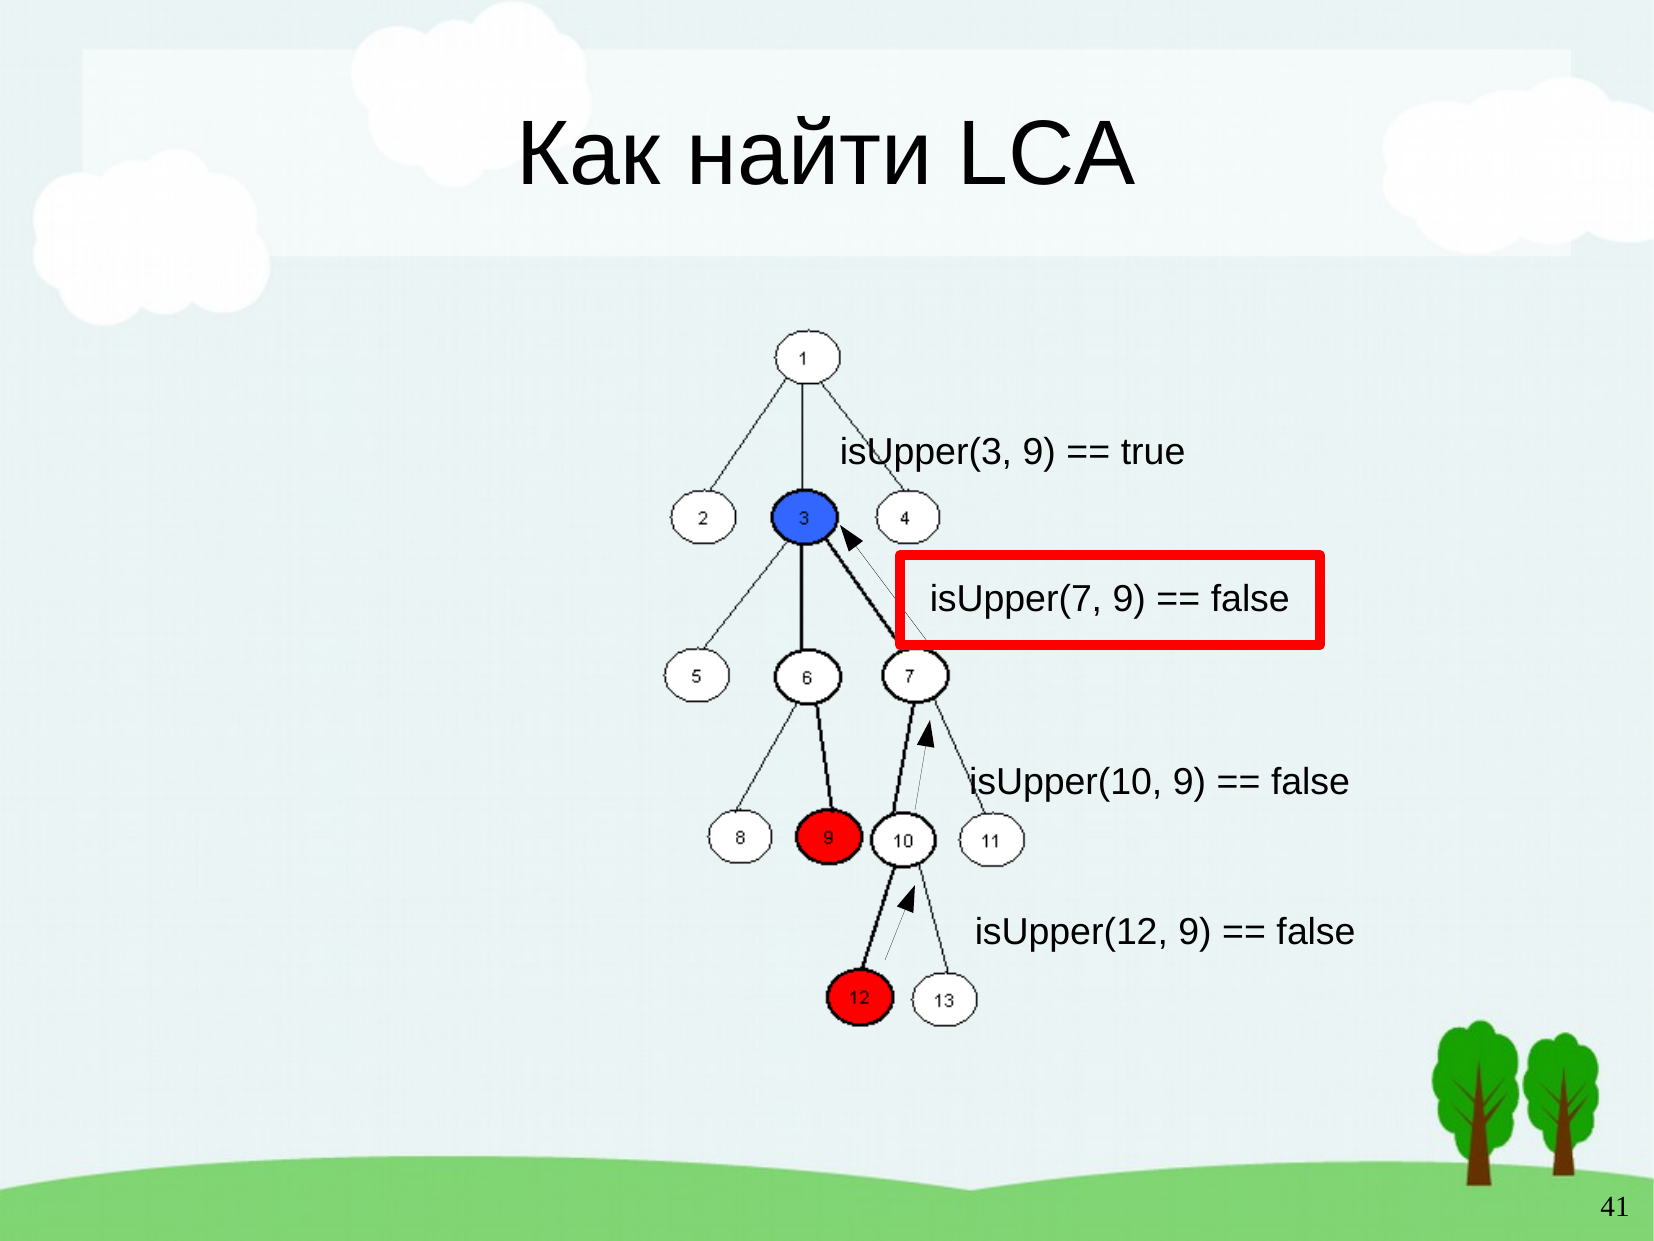

# Как найти LCA
isUpper(3, 9) == true
isUpper(7, 9) == false
isUpper(10, 9) == false
isUpper(12, 9) == false
41